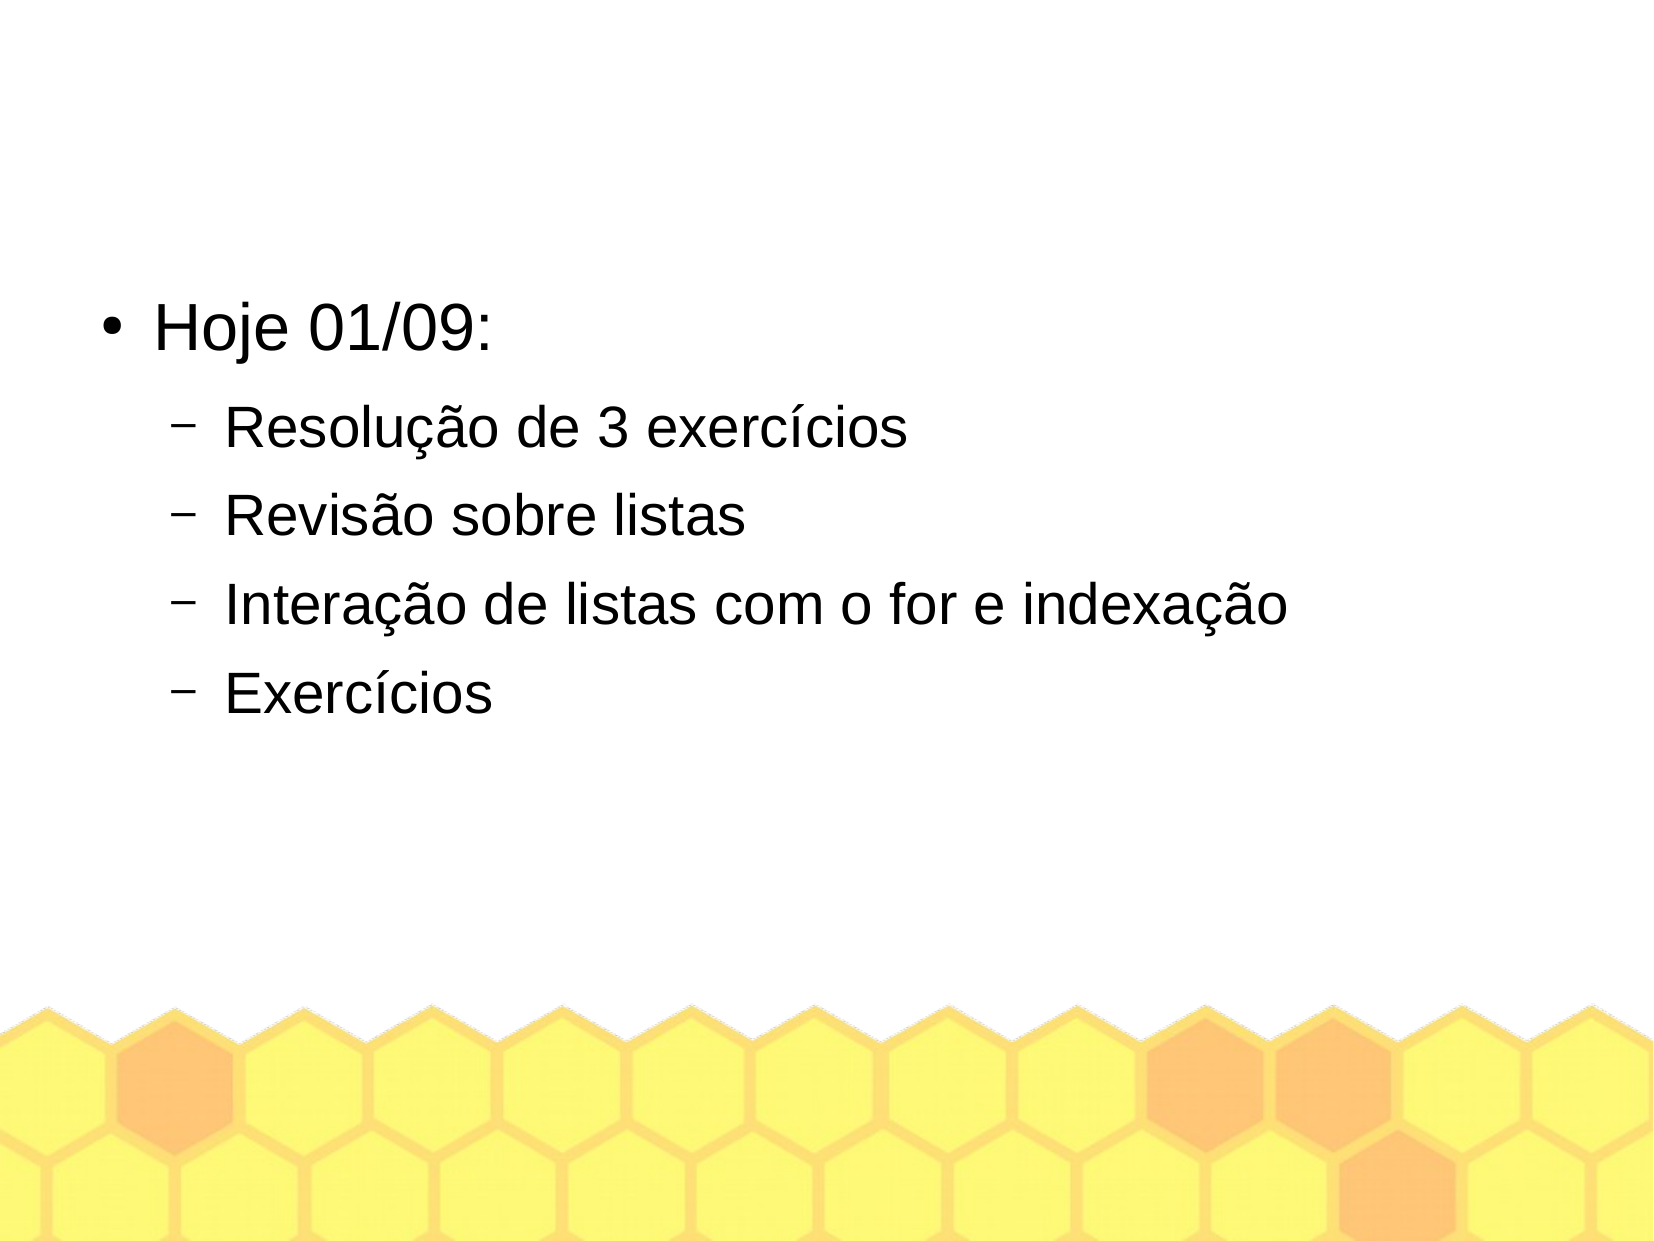

#
Hoje 01/09:
Resolução de 3 exercícios
Revisão sobre listas
Interação de listas com o for e indexação
Exercícios